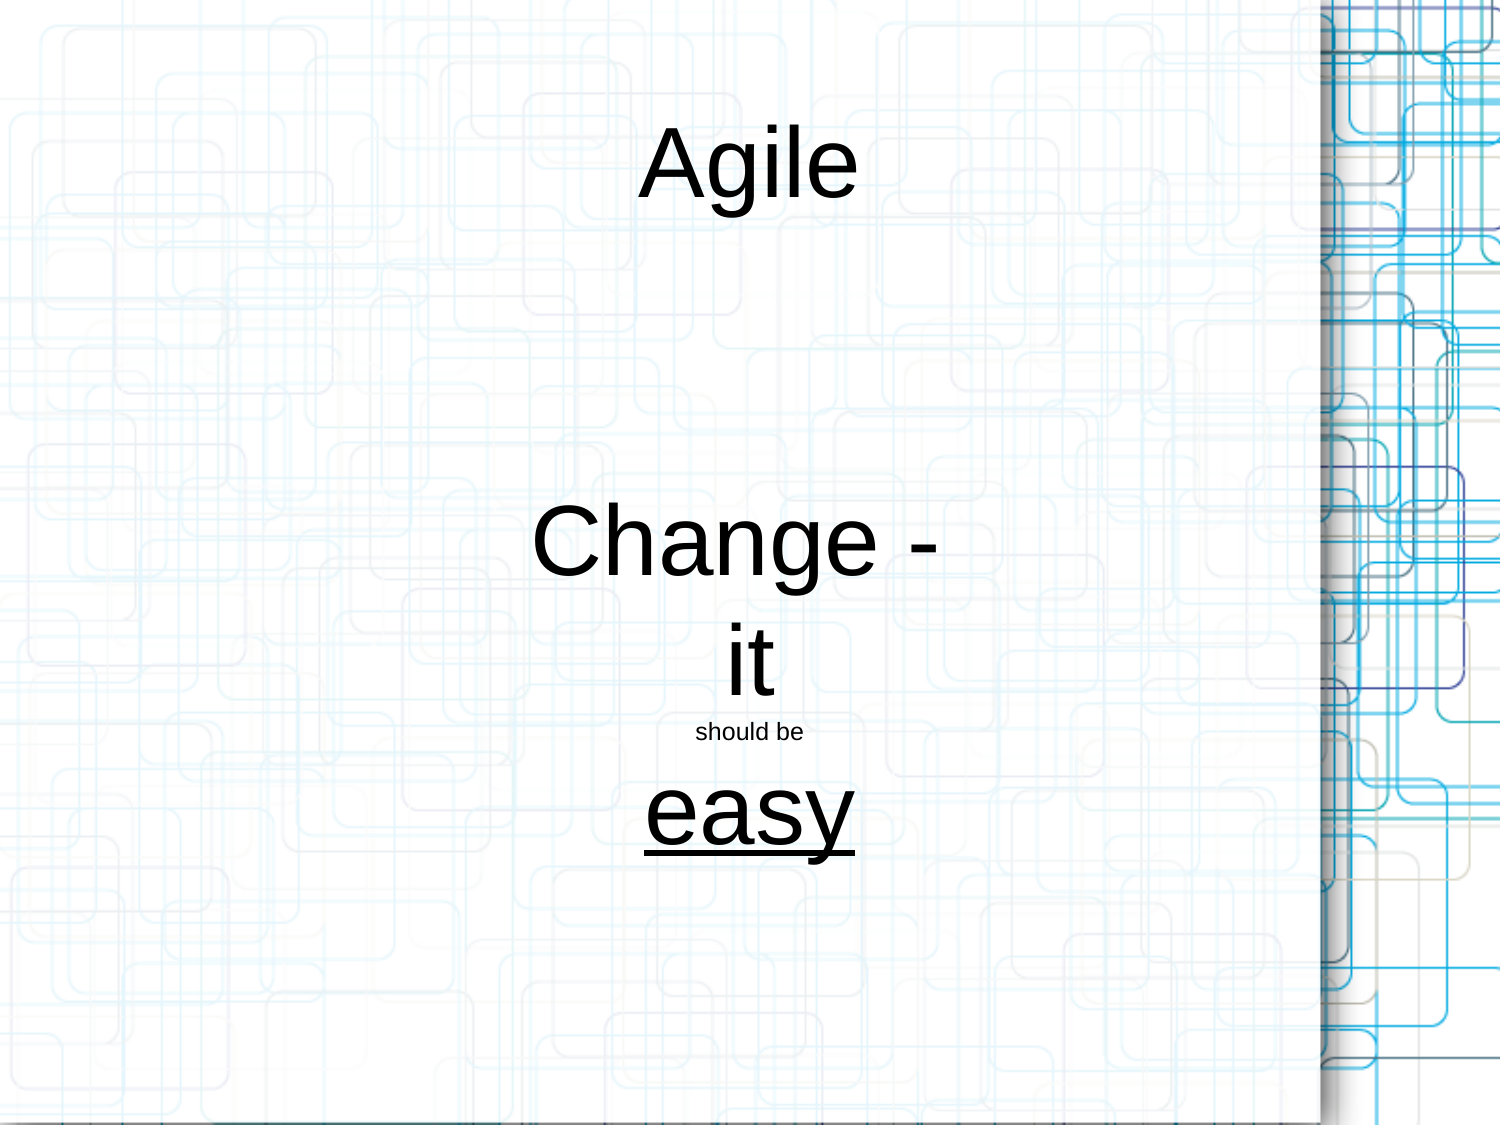

# Agile
Change -
it
should be
easy